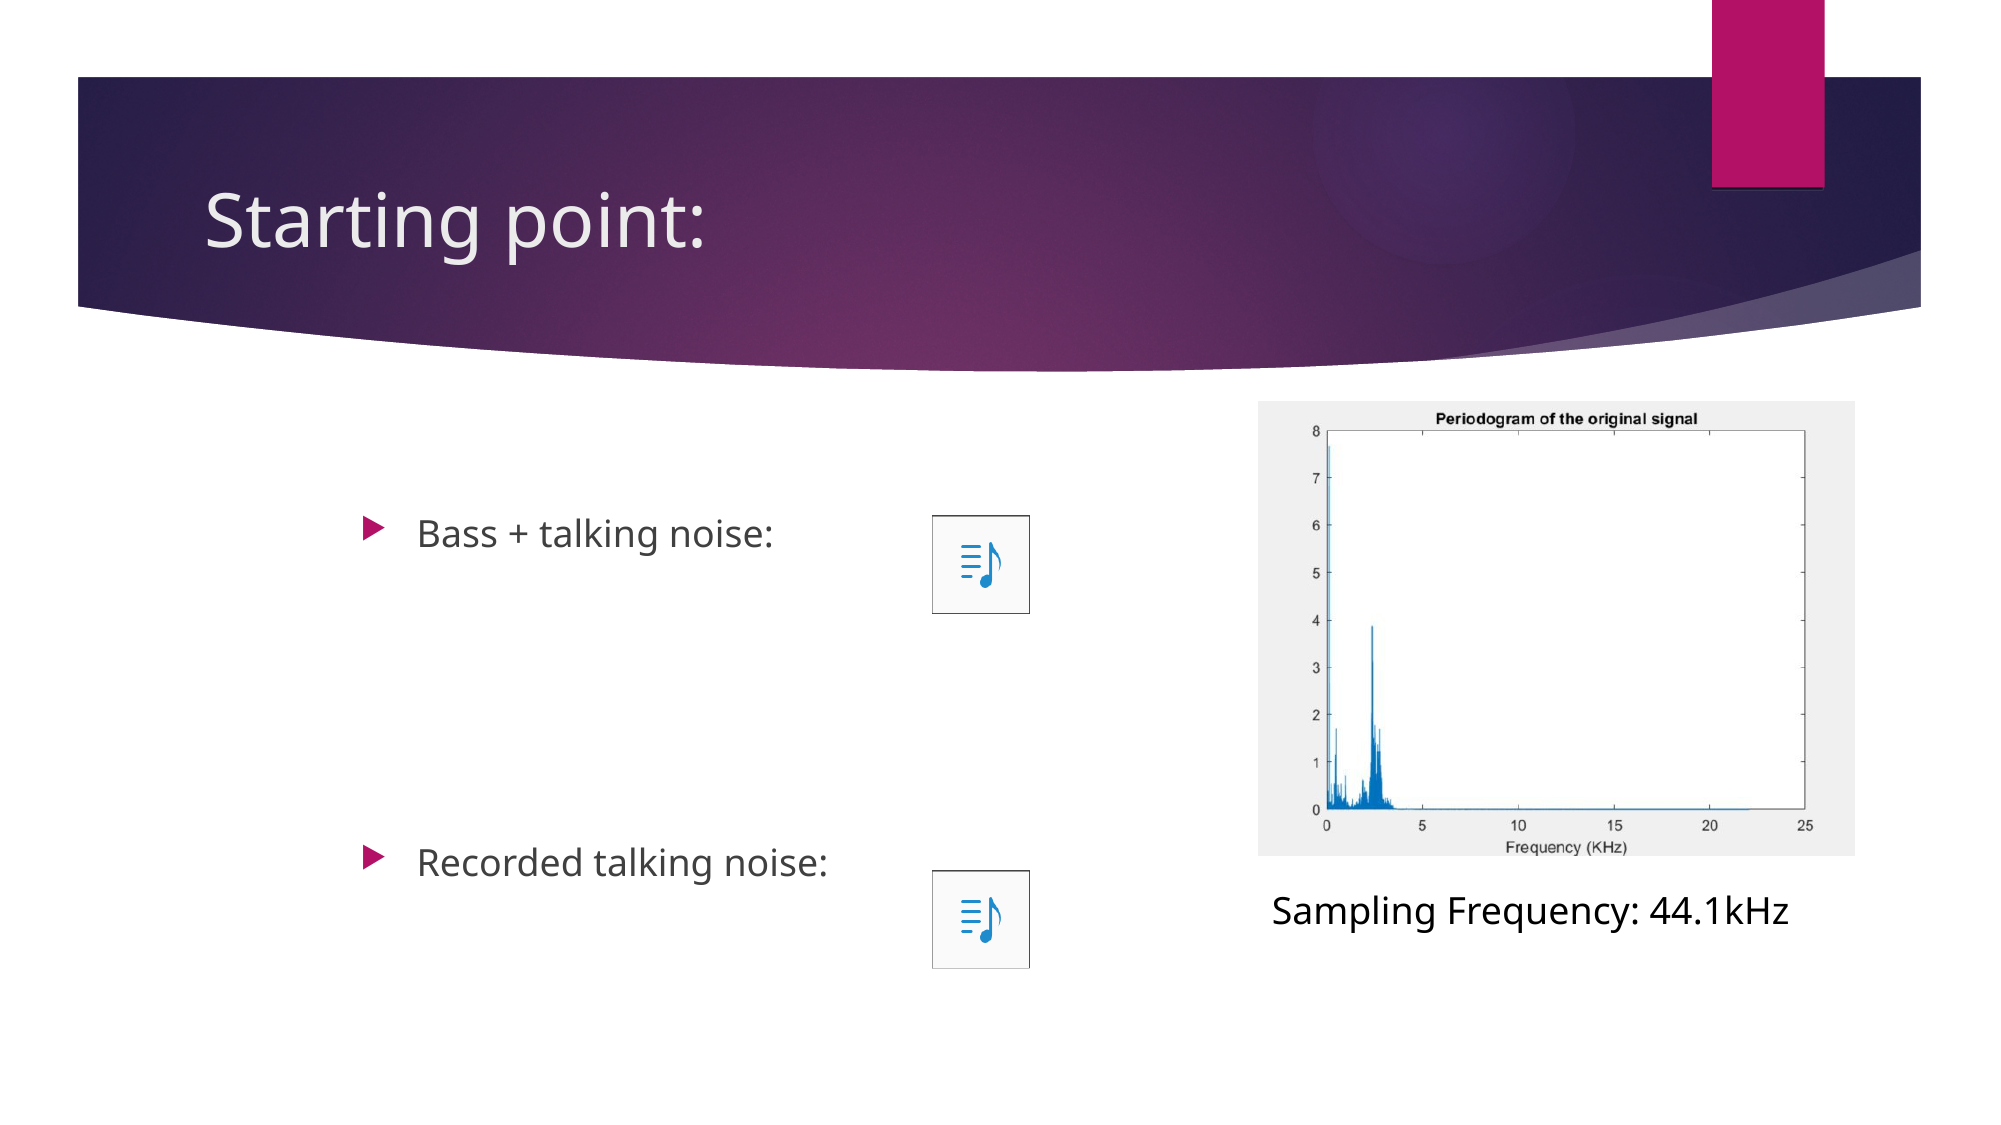

# Starting point:
Bass + talking noise:
Recorded talking noise:
Sampling Frequency: 44.1kHz